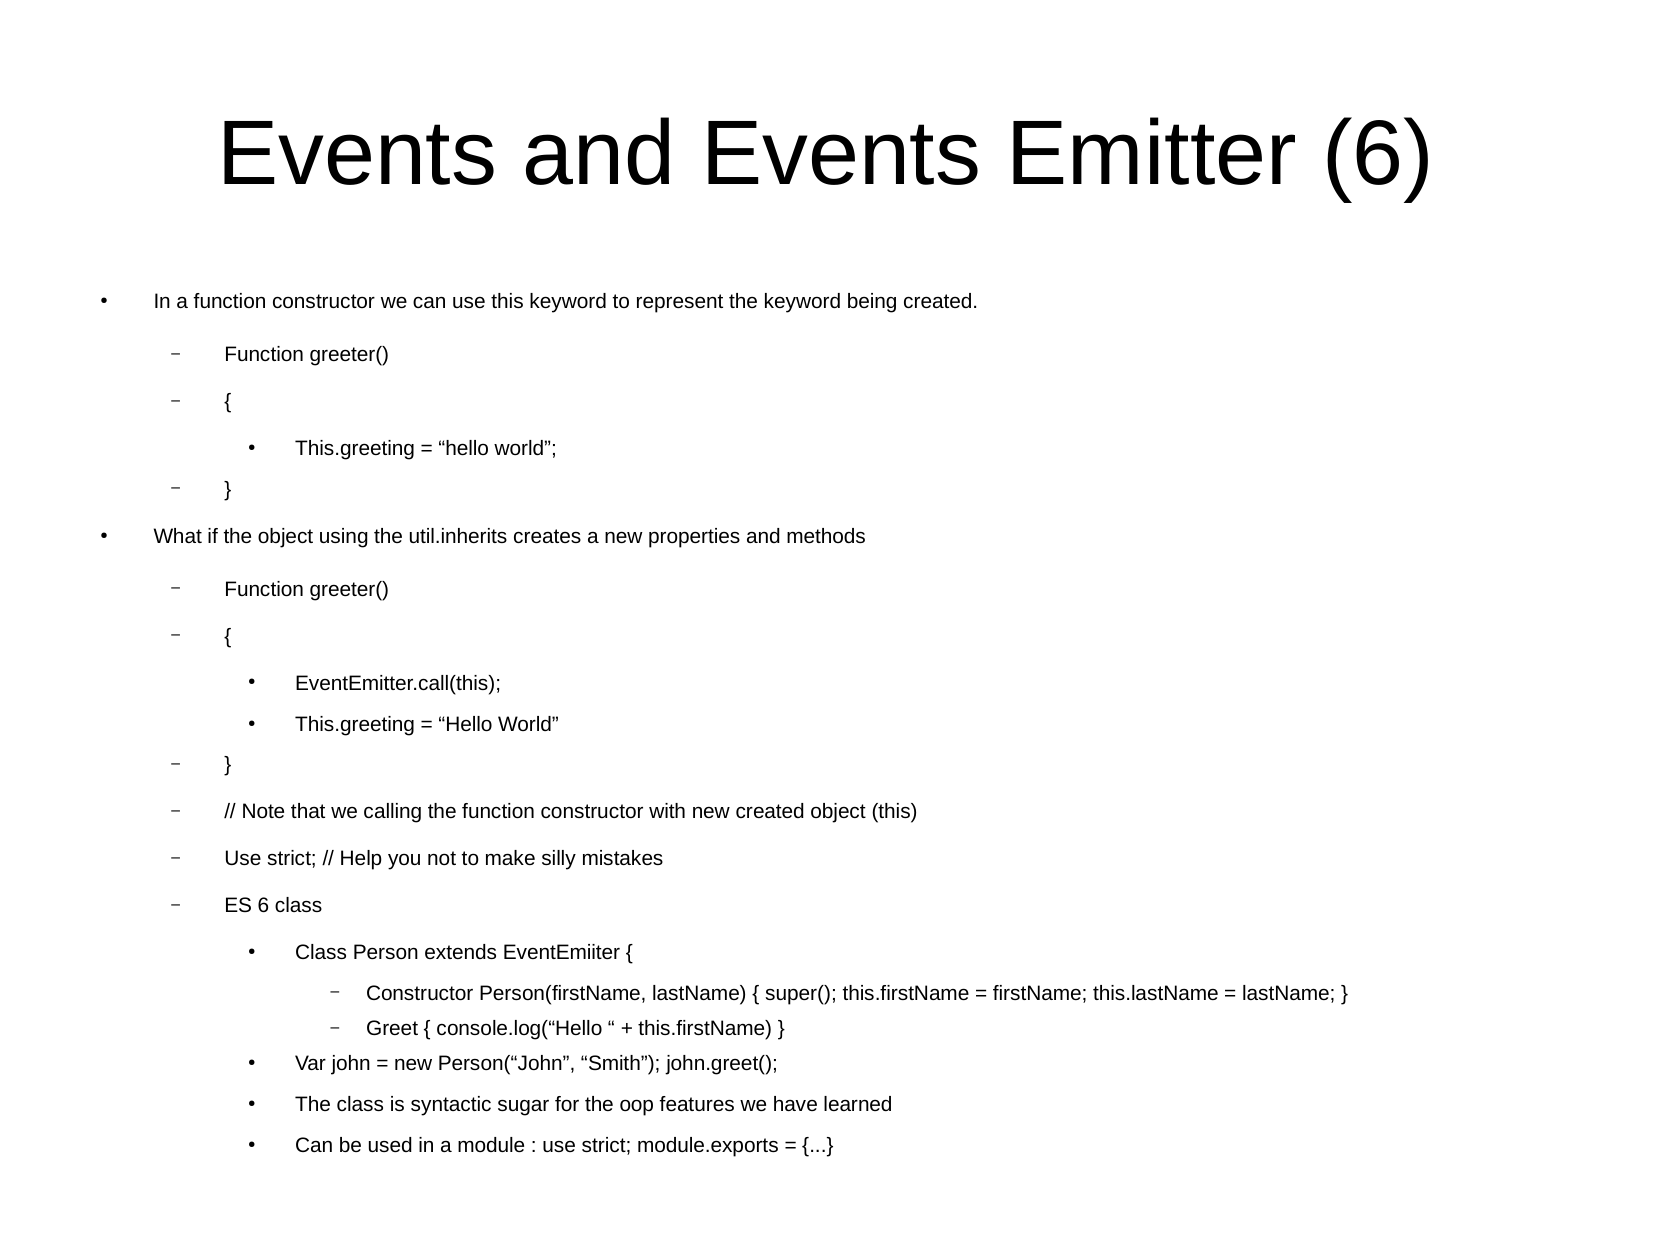

# Events and Events Emitter (6)
In a function constructor we can use this keyword to represent the keyword being created.
Function greeter()
{
This.greeting = “hello world”;
}
What if the object using the util.inherits creates a new properties and methods
Function greeter()
{
EventEmitter.call(this);
This.greeting = “Hello World”
}
// Note that we calling the function constructor with new created object (this)
Use strict; // Help you not to make silly mistakes
ES 6 class
Class Person extends EventEmiiter {
Constructor Person(firstName, lastName) { super(); this.firstName = firstName; this.lastName = lastName; }
Greet { console.log(“Hello “ + this.firstName) }
Var john = new Person(“John”, “Smith”); john.greet();
The class is syntactic sugar for the oop features we have learned
Can be used in a module : use strict; module.exports = {...}